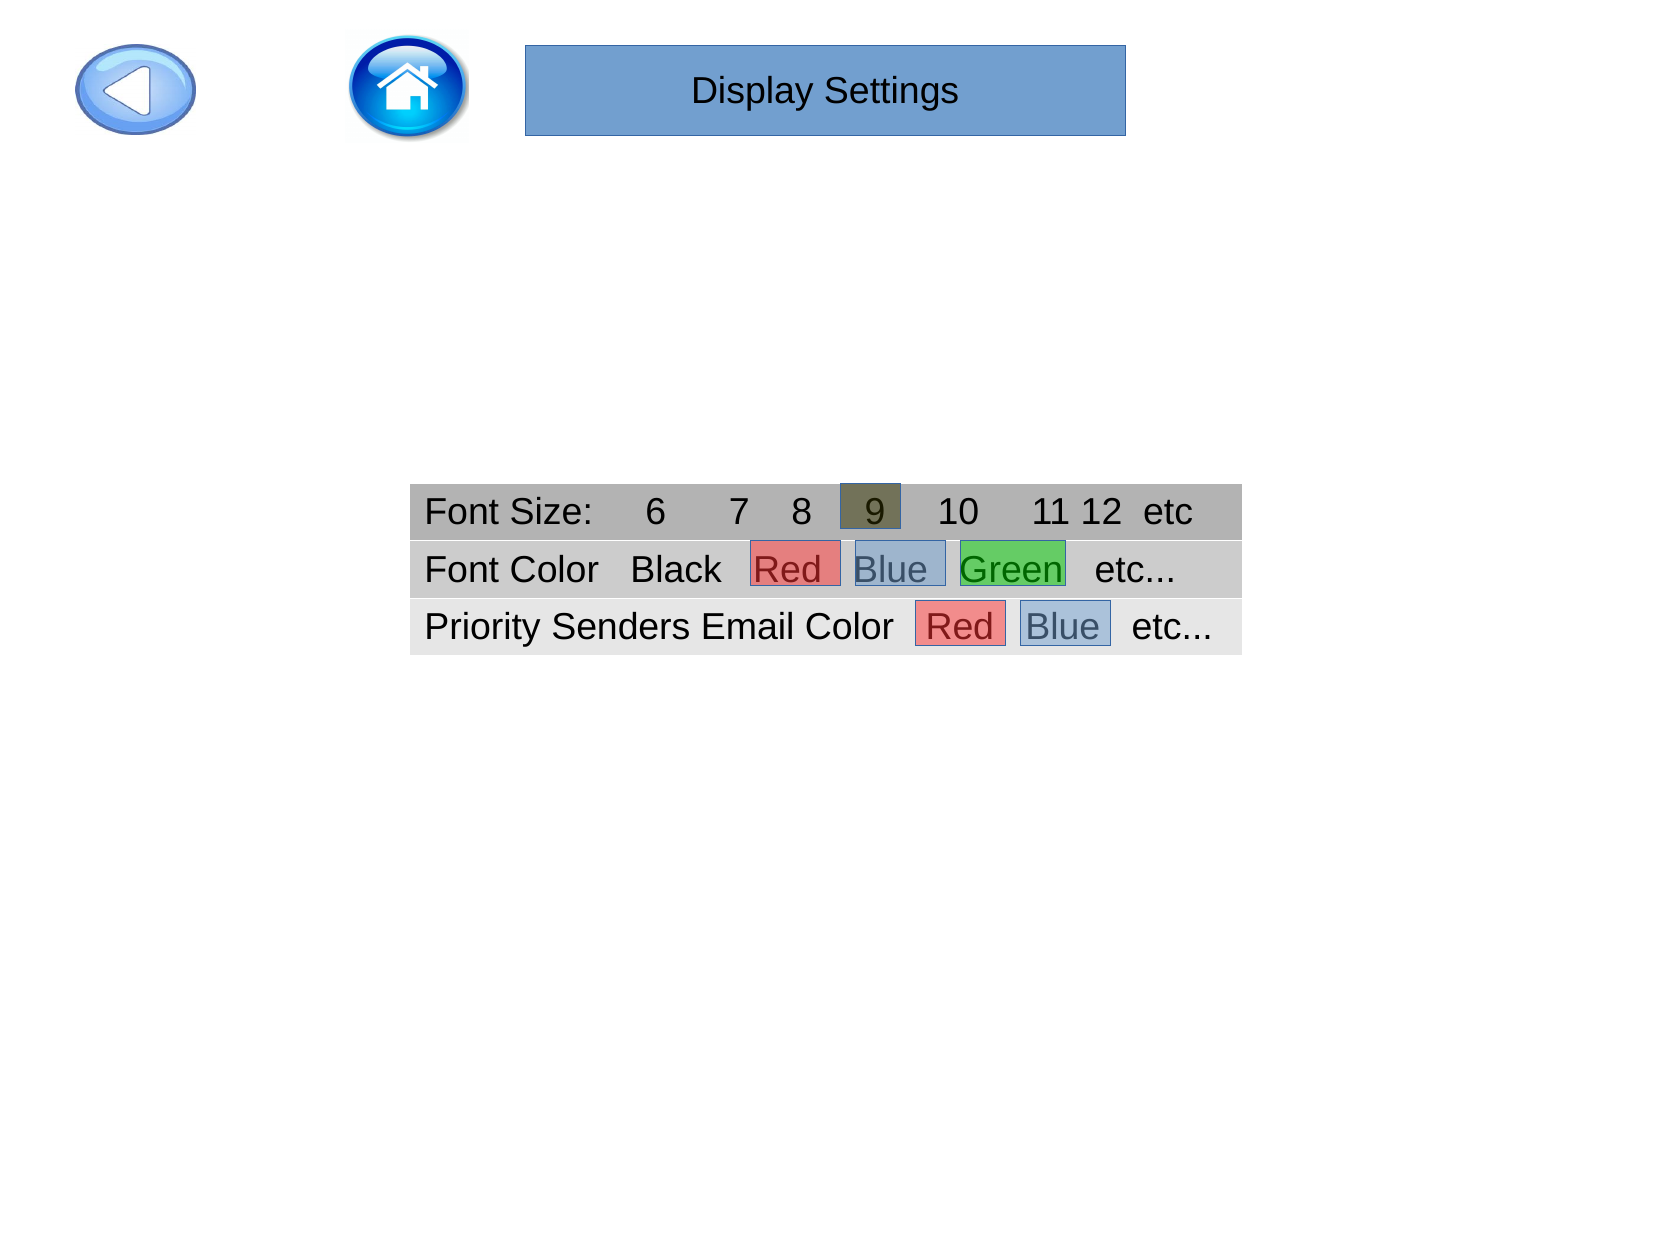

Display Settings
| Font Size: 6 7 8 9 10 11 12 etc |
| --- |
| Font Color Black Red Blue Green etc... |
| Priority Senders Email Color Red Blue etc... |